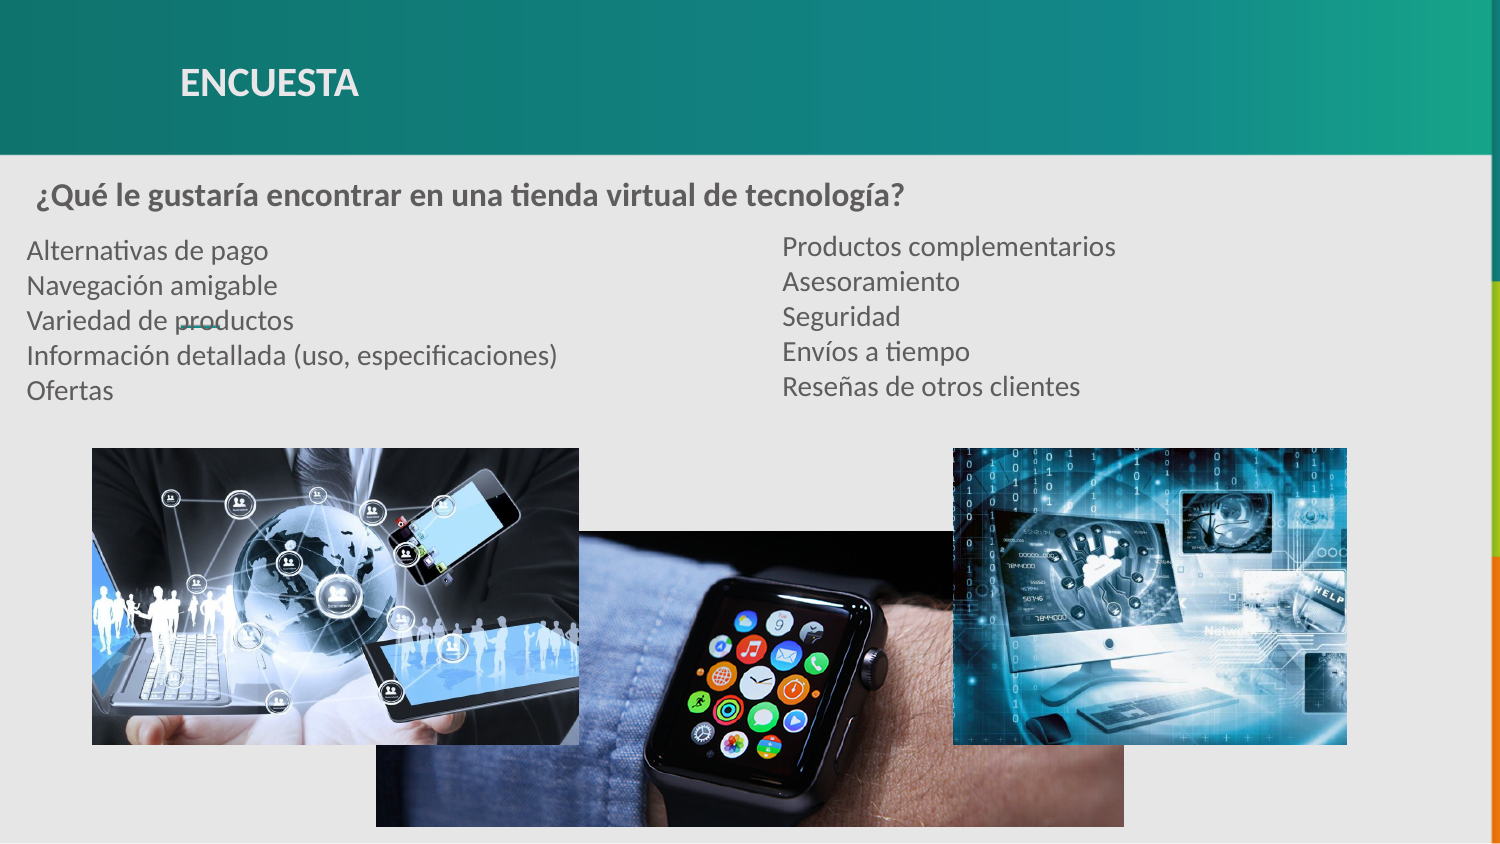

ENCUESTA
¿Qué le gustaría encontrar en una tienda virtual de tecnología?
Productos complementarios
Asesoramiento
Seguridad
Envíos a tiempo
Reseñas de otros clientes
Alternativas de pago
Navegación amigable
Variedad de productos
Información detallada (uso, especificaciones)
Ofertas